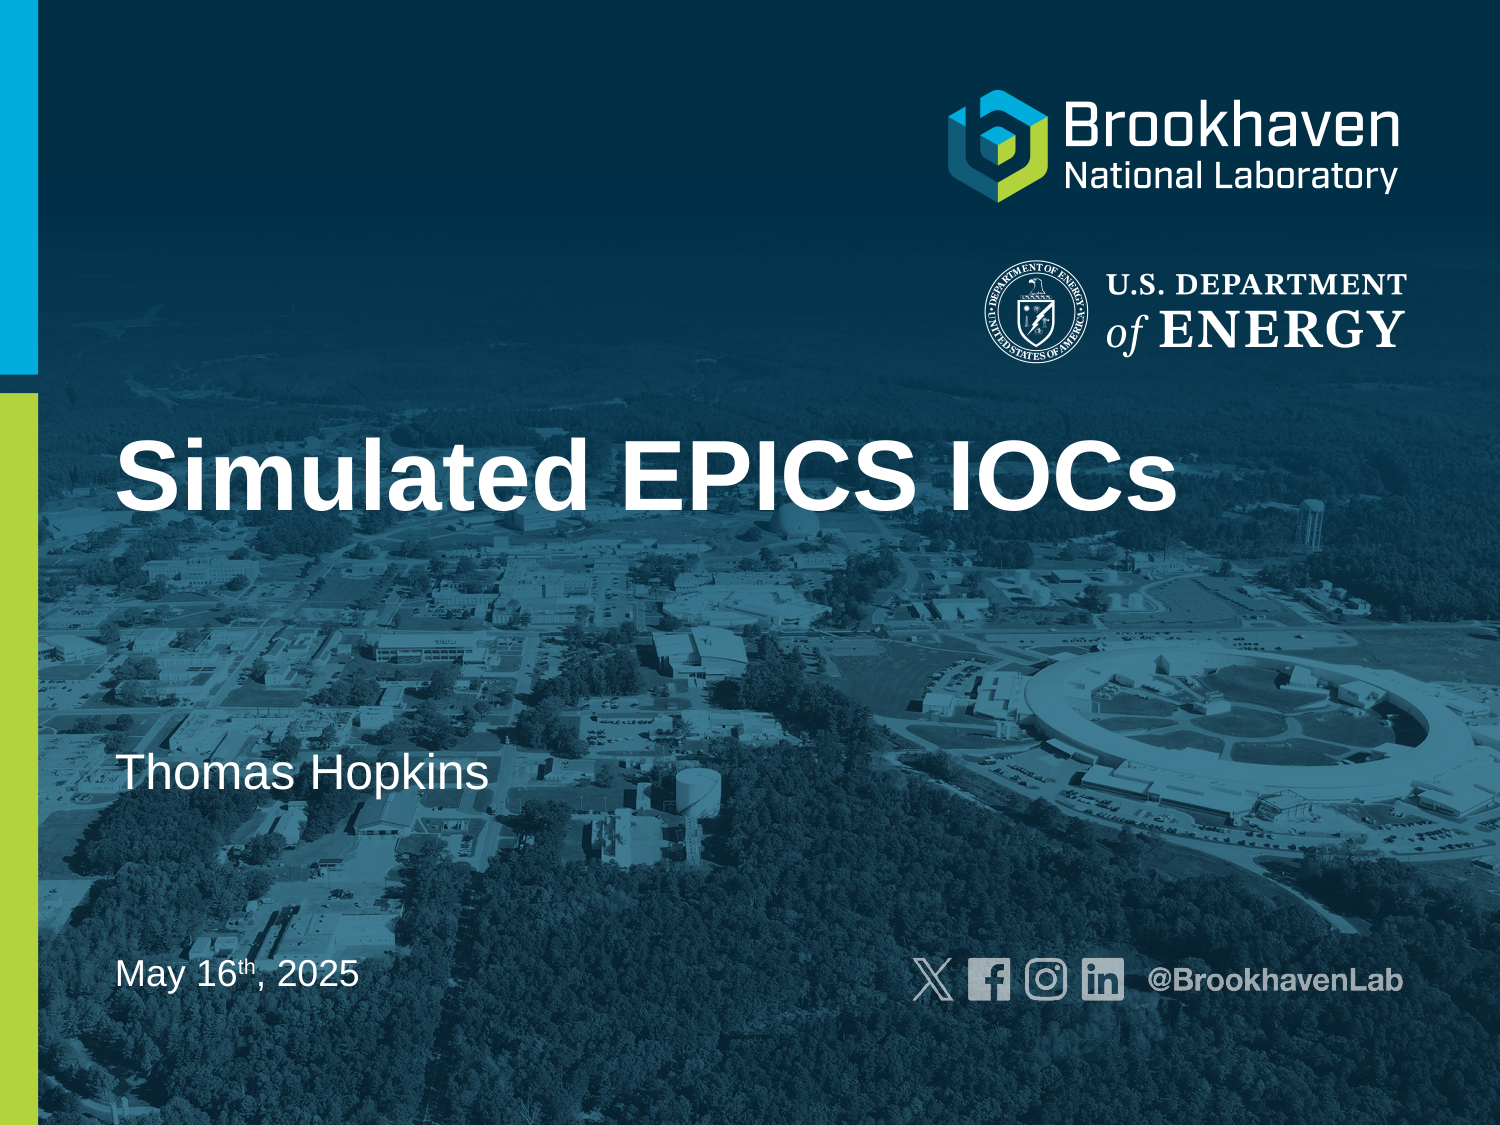

# Simulated EPICS IOCs
Thomas Hopkins
May 16th, 2025